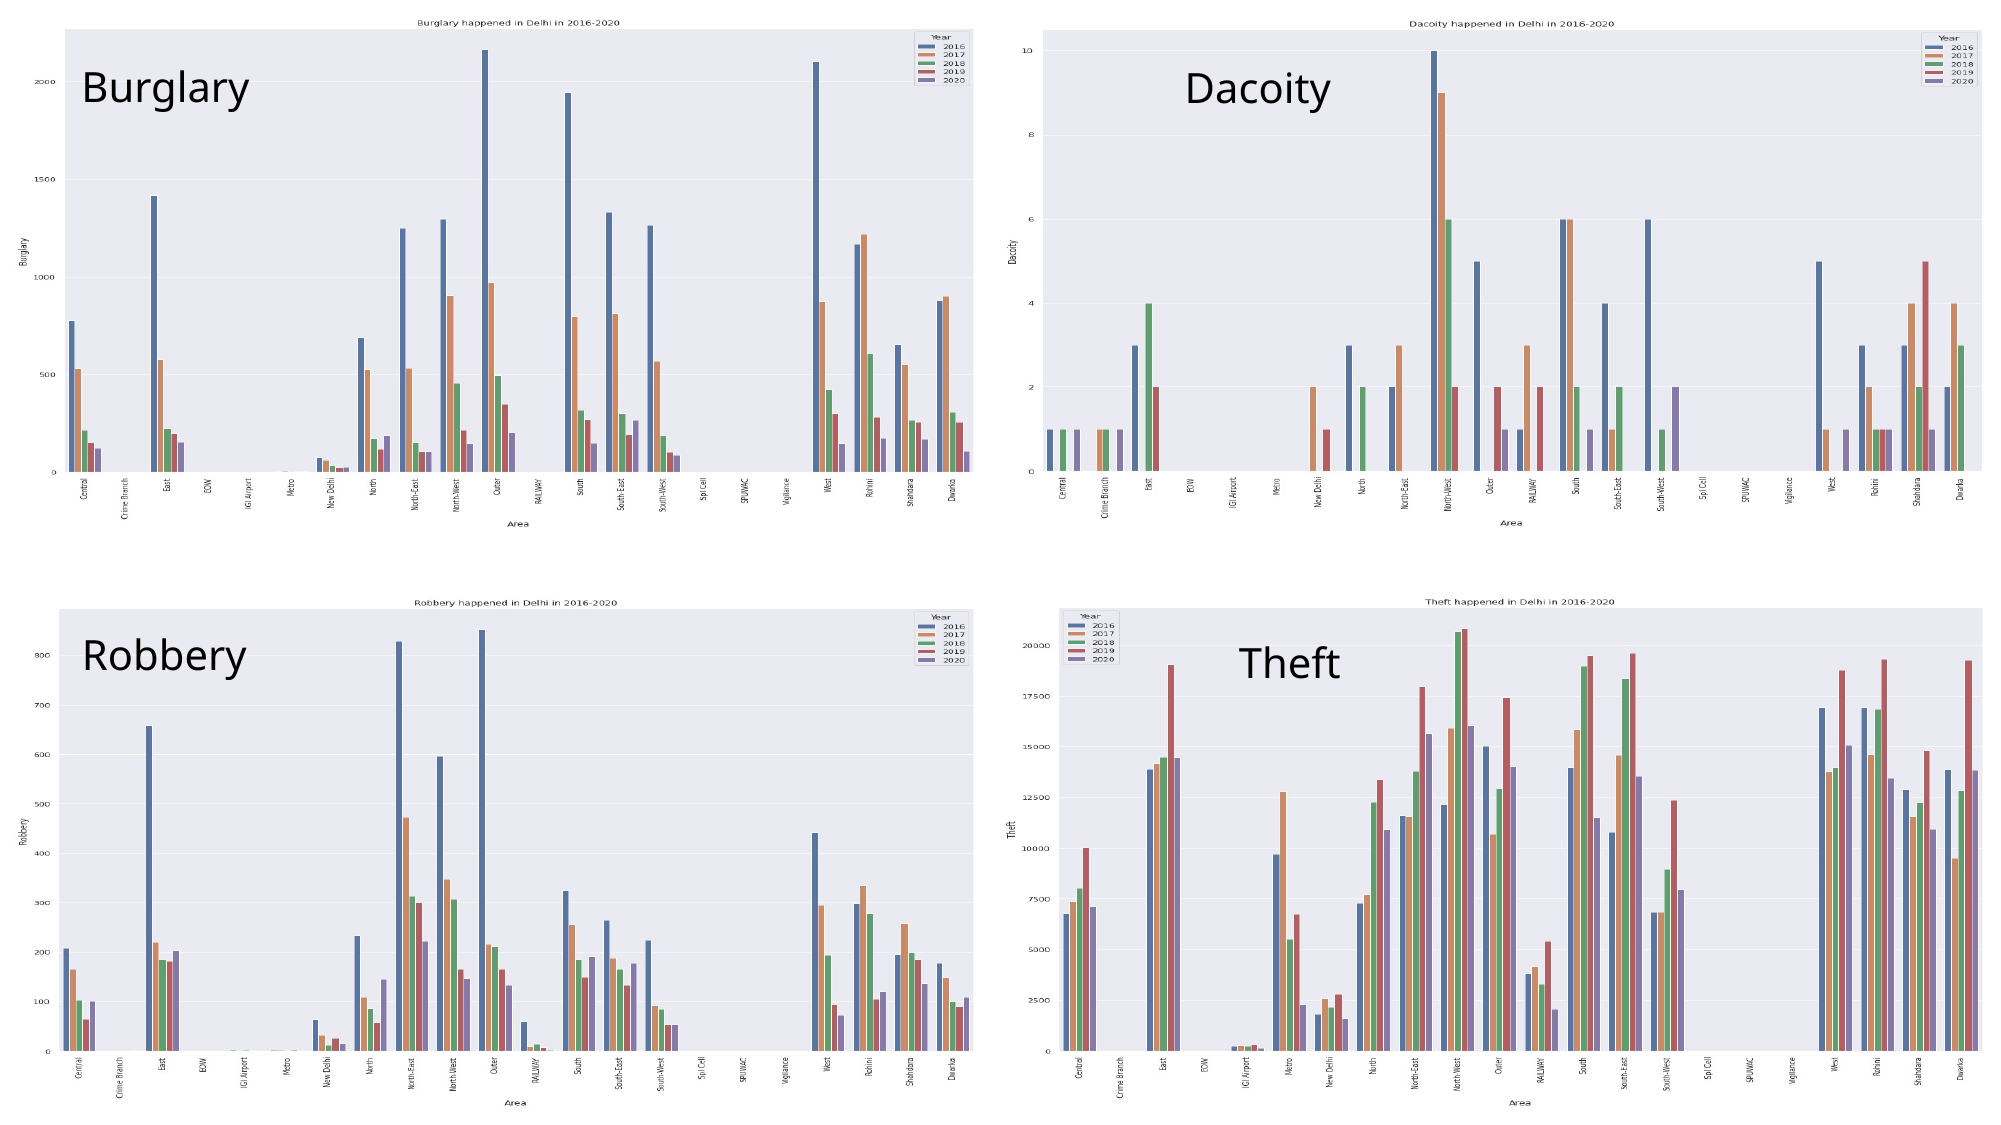

Burglary
Dacoity
Property Crime in different areas in Delhi from 2016-2020
Robbery
Theft